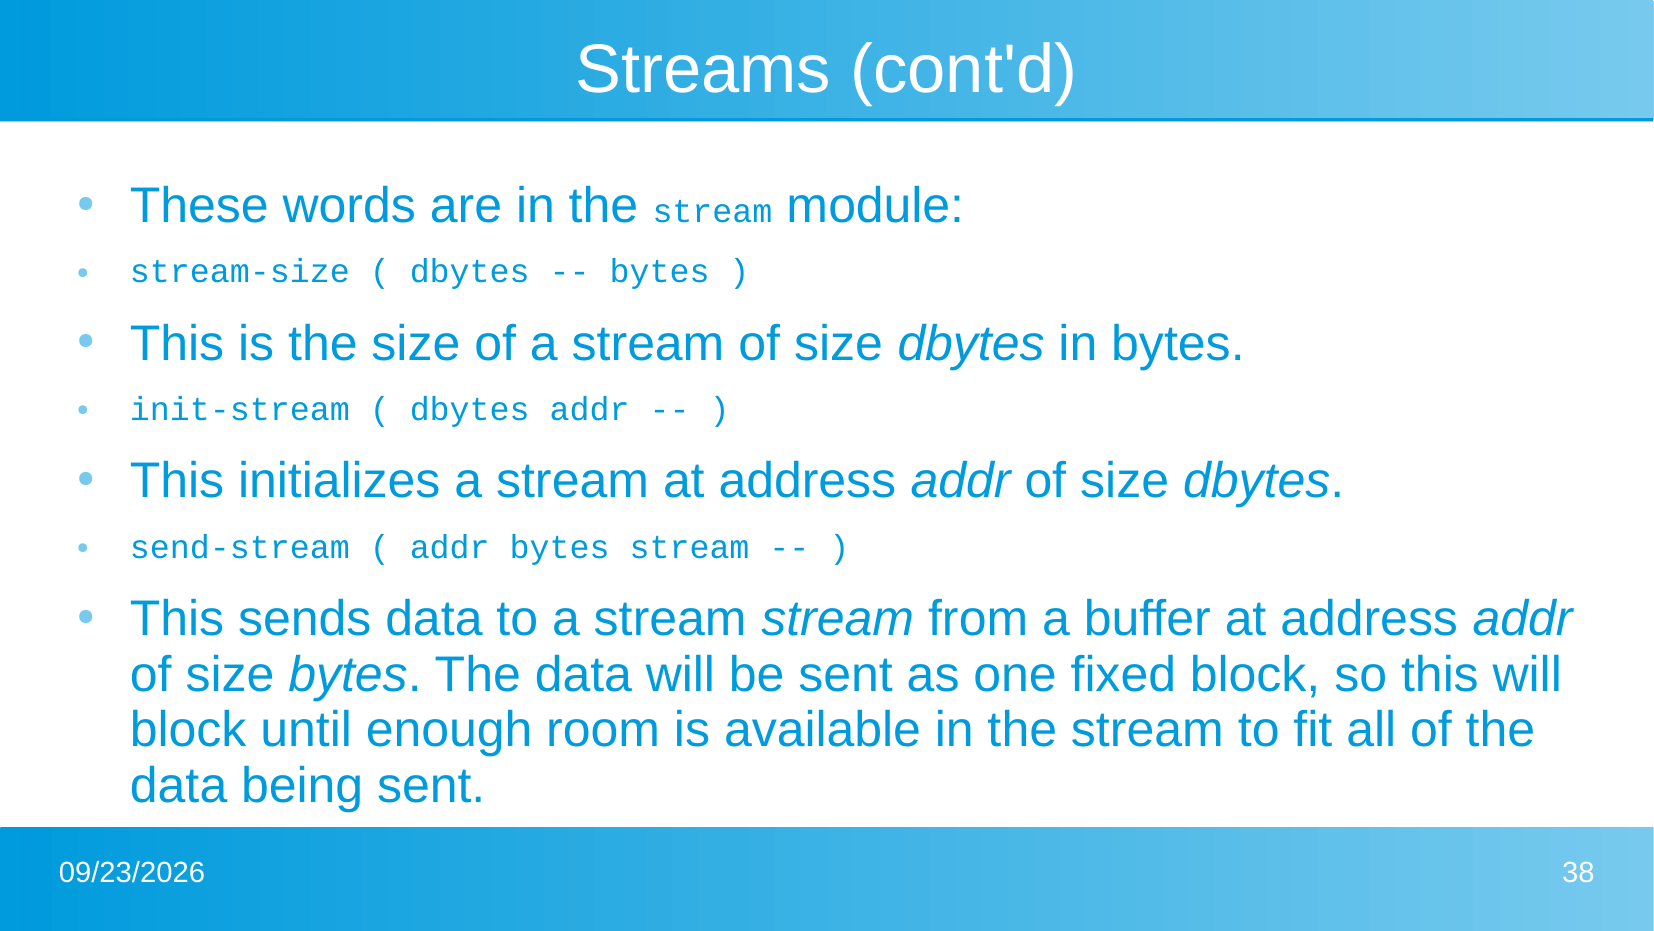

# Streams (cont'd)
These words are in the stream module:
stream-size ( dbytes -- bytes )
This is the size of a stream of size dbytes in bytes.
init-stream ( dbytes addr -- )
This initializes a stream at address addr of size dbytes.
send-stream ( addr bytes stream -- )
This sends data to a stream stream from a buffer at address addr of size bytes. The data will be sent as one fixed block, so this will block until enough room is available in the stream to fit all of the data being sent.
38